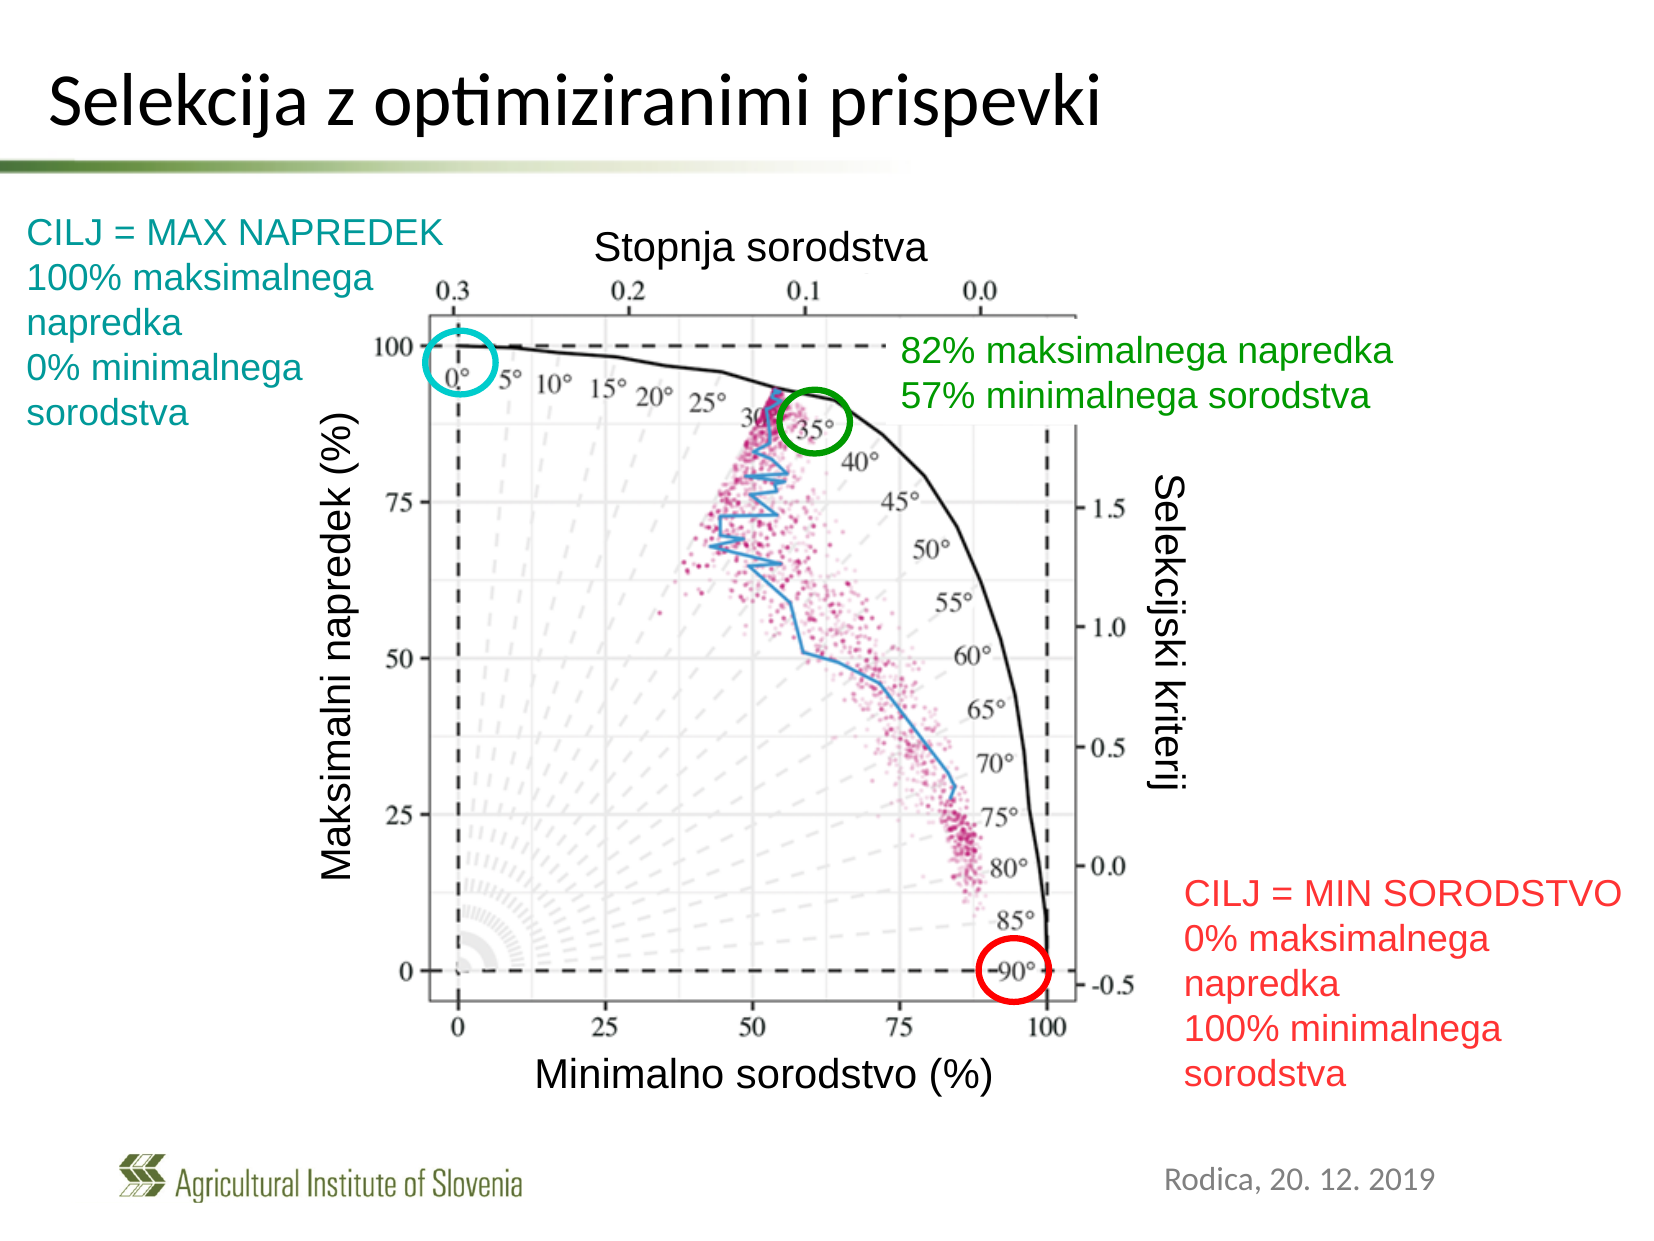

Selekcija z optimiziranimi prispevki
CILJ = MAX NAPREDEK
100% maksimalnega napredka
0% minimalnega sorodstva
Stopnja sorodstva
82% maksimalnega napredka
57% minimalnega sorodstva
 Selekcijski kriterij
Maksimalni napredek (%)
CILJ = MIN SORODSTVO
0% maksimalnega napredka
100% minimalnega sorodstva
Minimalno sorodstvo (%)